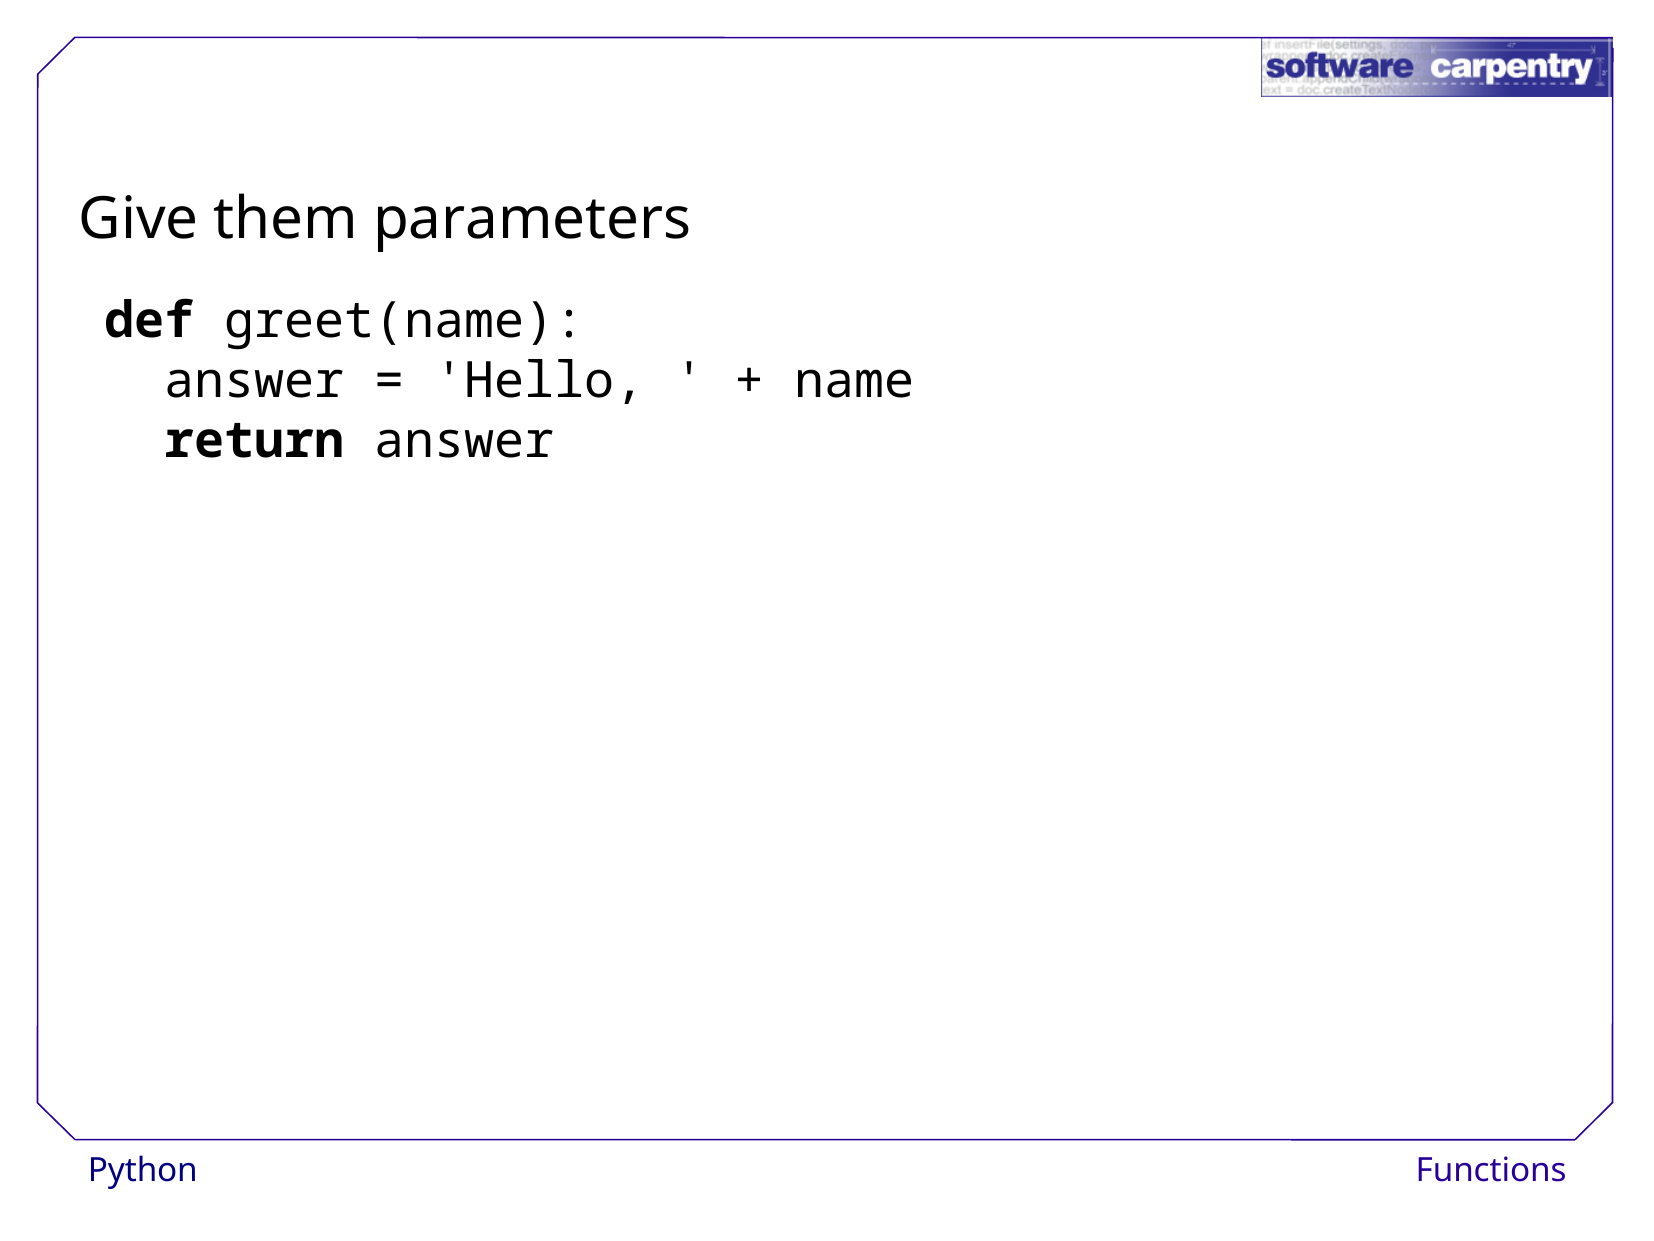

Give them parameters
def greet(name):
 answer = 'Hello, ' + name
 return answer